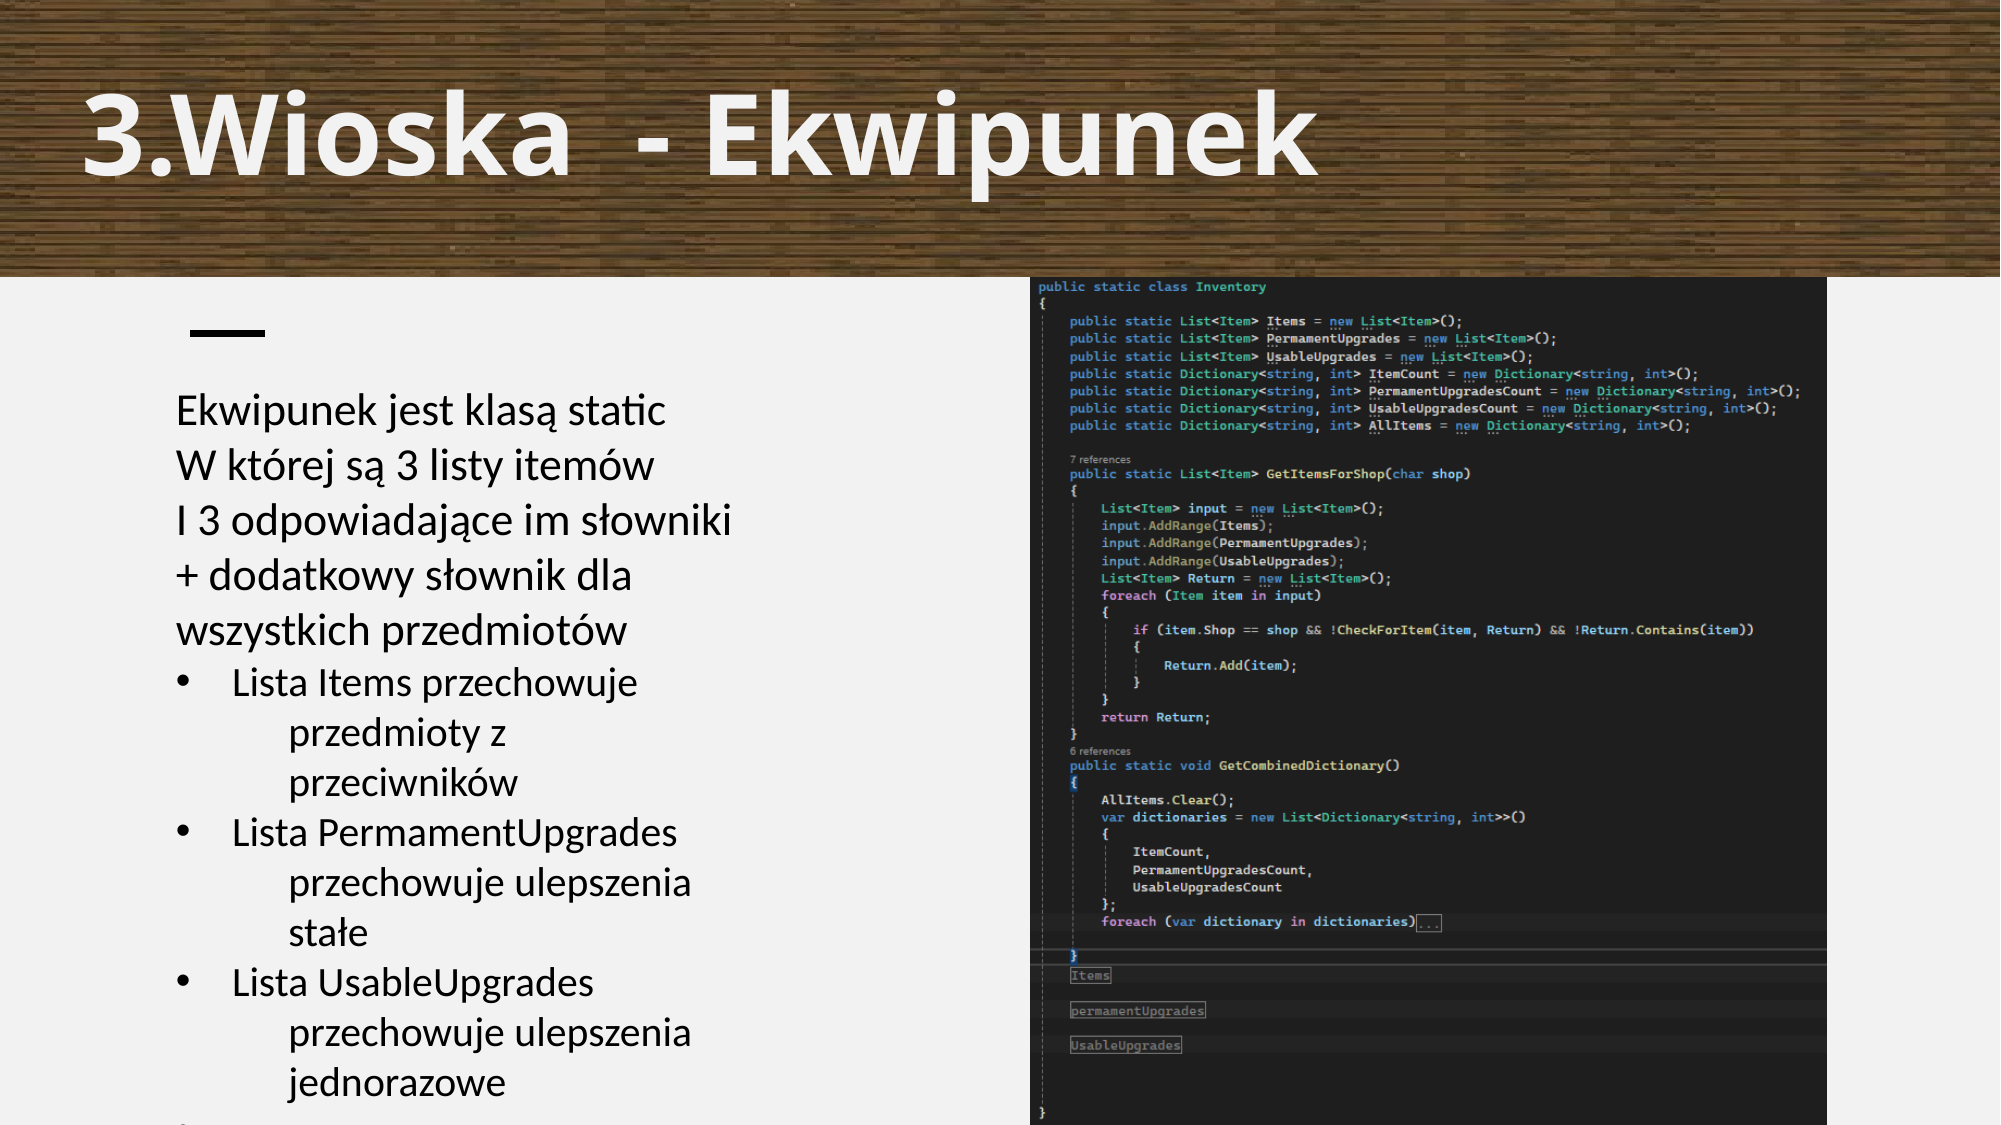

3.Wioska - Ekwipunek
Ekwipunek jest klasą static
W której są 3 listy itemów
I 3 odpowiadające im słowniki + dodatkowy słownik dla wszystkich przedmiotów
Lista Items przechowuje przedmioty z przeciwników
Lista PermamentUpgrades przechowuje ulepszenia stałe
Lista UsableUpgrades przechowuje ulepszenia jednorazowe